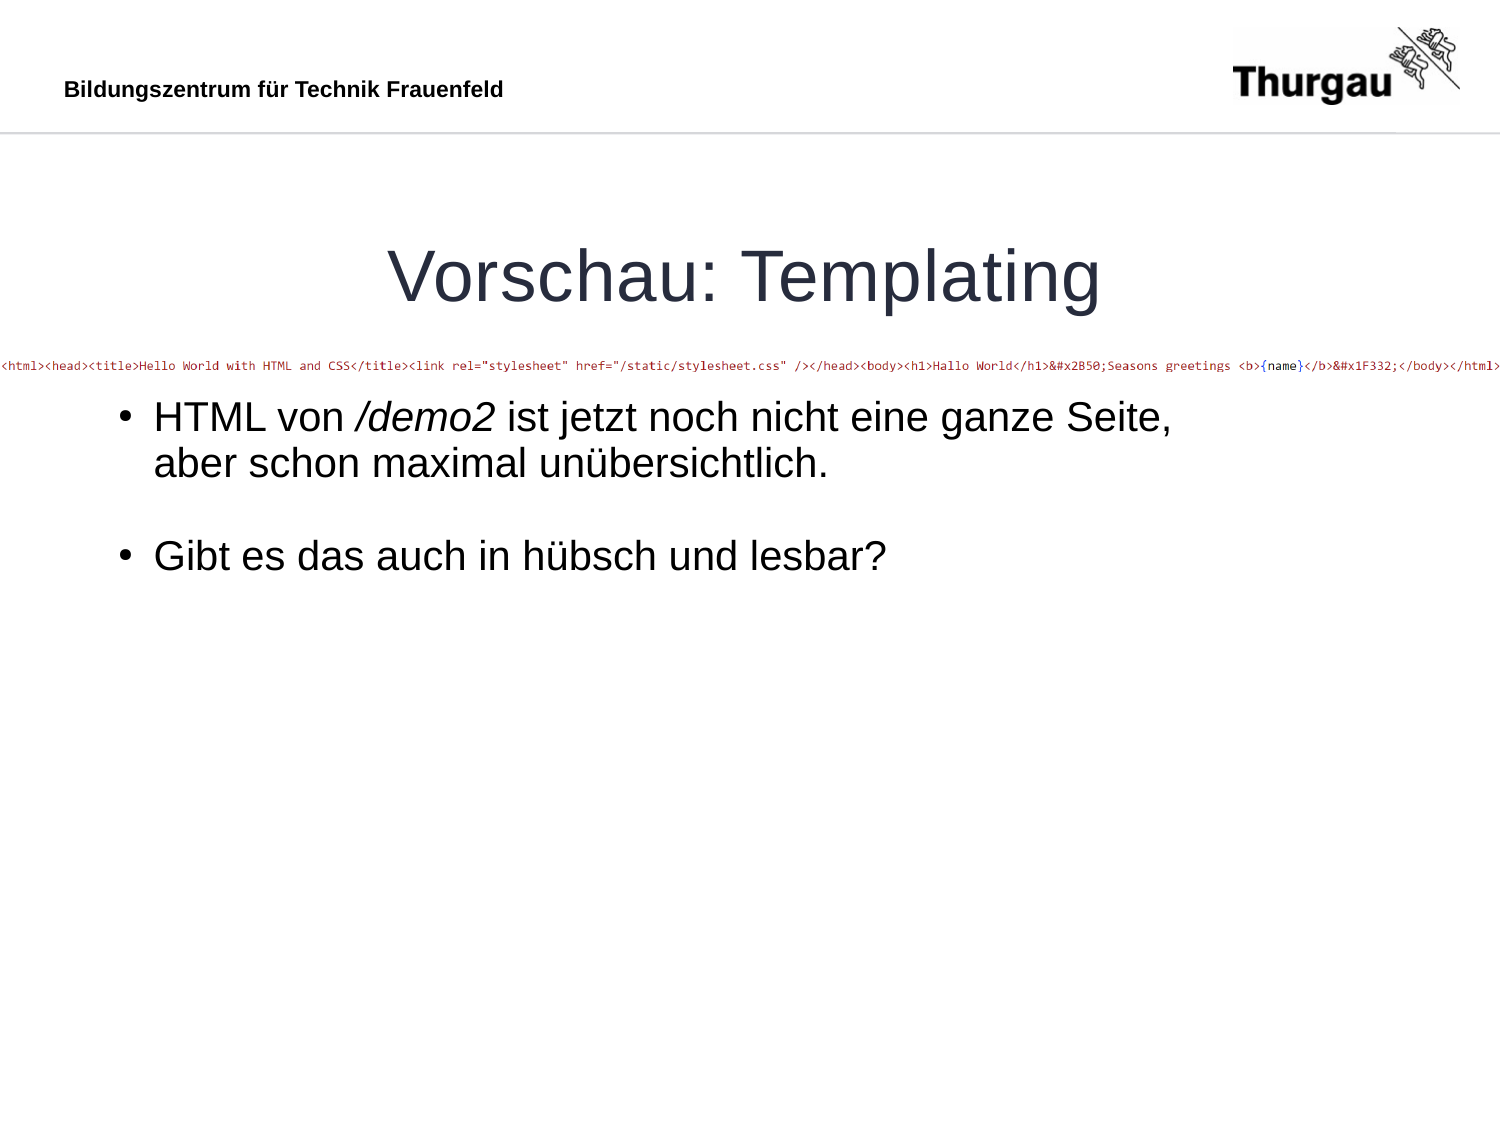

Bildungszentrum für Technik Frauenfeld
Vorschau: Templating
HTML von /demo2 ist jetzt noch nicht eine ganze Seite,
aber schon maximal unübersichtlich.
Gibt es das auch in hübsch und lesbar?